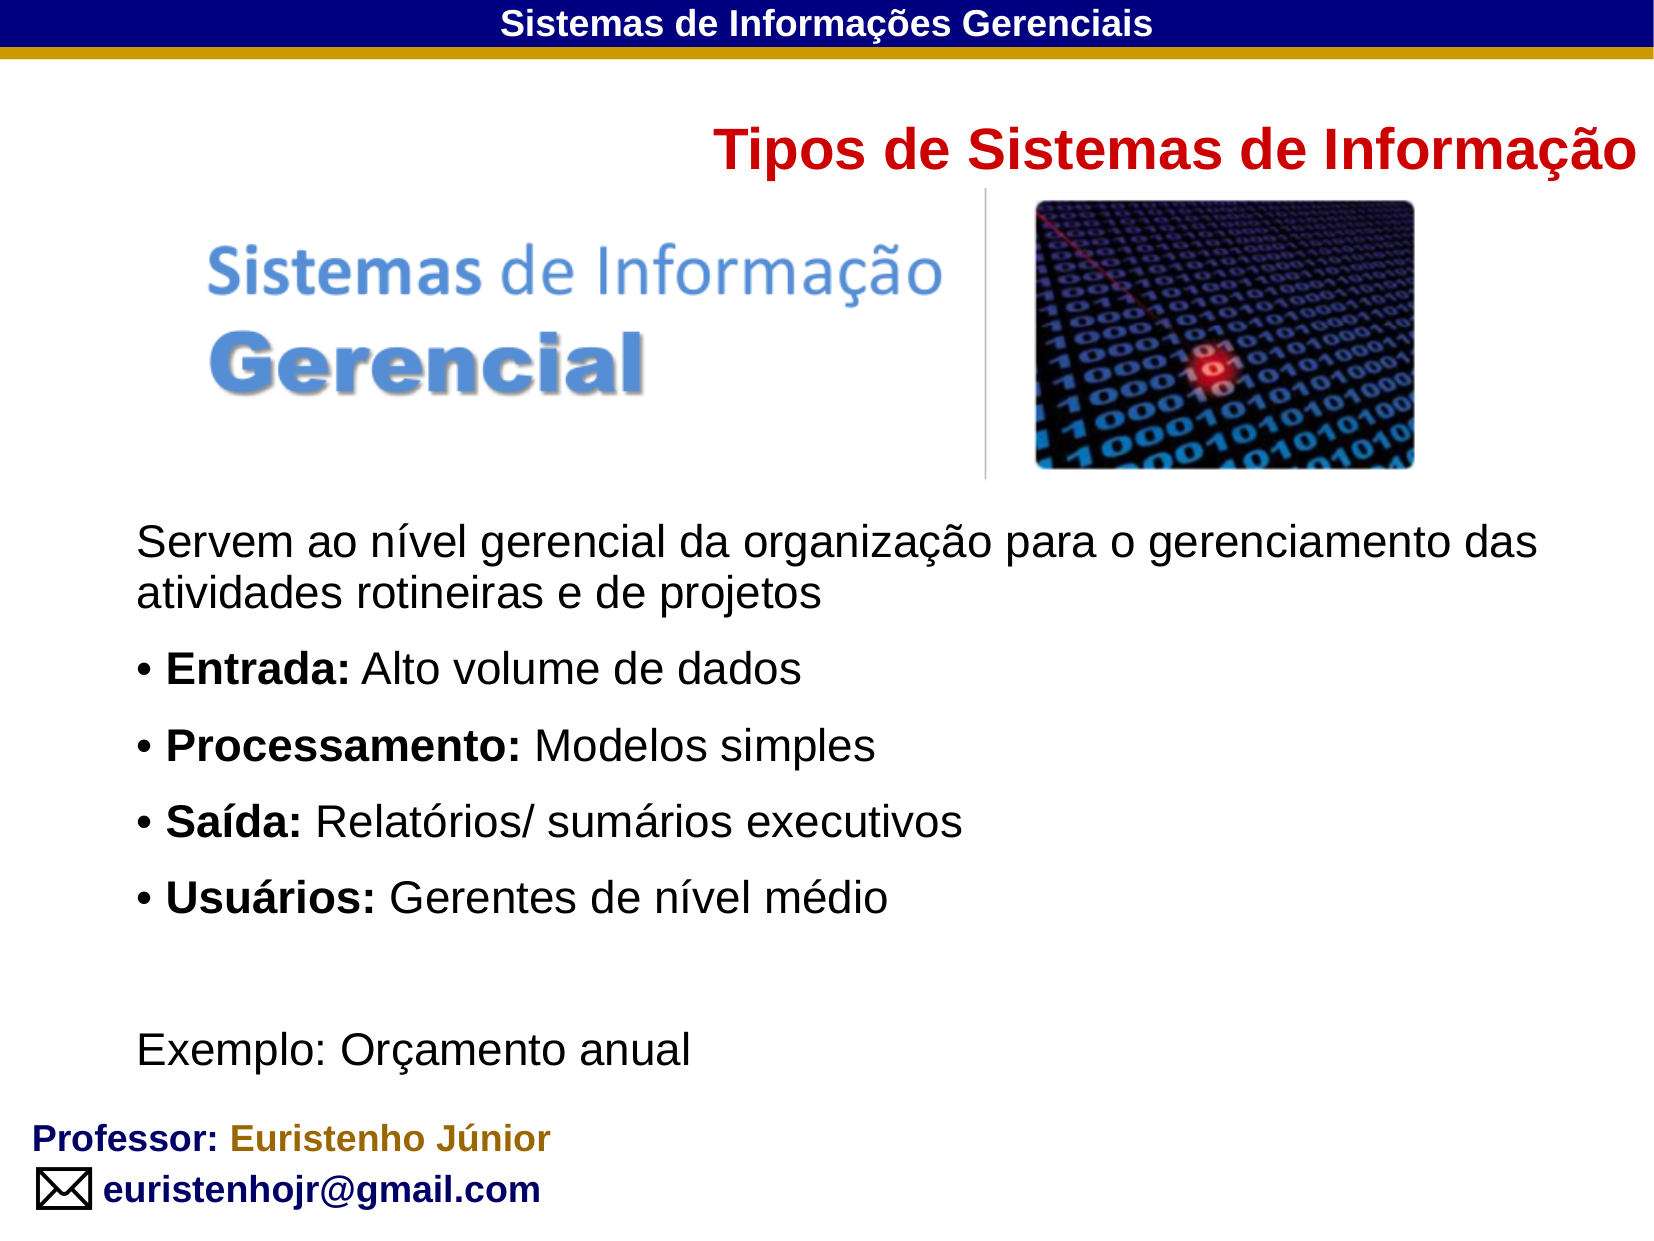

Empreendedorismo
Sistemas de Informações Gerenciais
Tipos de Sistemas de Informação
Servem ao nível gerencial da organização para o gerenciamento das atividades rotineiras e de projetos
• Entrada: Alto volume de dados
• Processamento: Modelos simples
• Saída: Relatórios/ sumários executivos
• Usuários: Gerentes de nível médio
Exemplo: Orçamento anual
Professor: Euristenho Júnior
euristenhojr@gmail.com